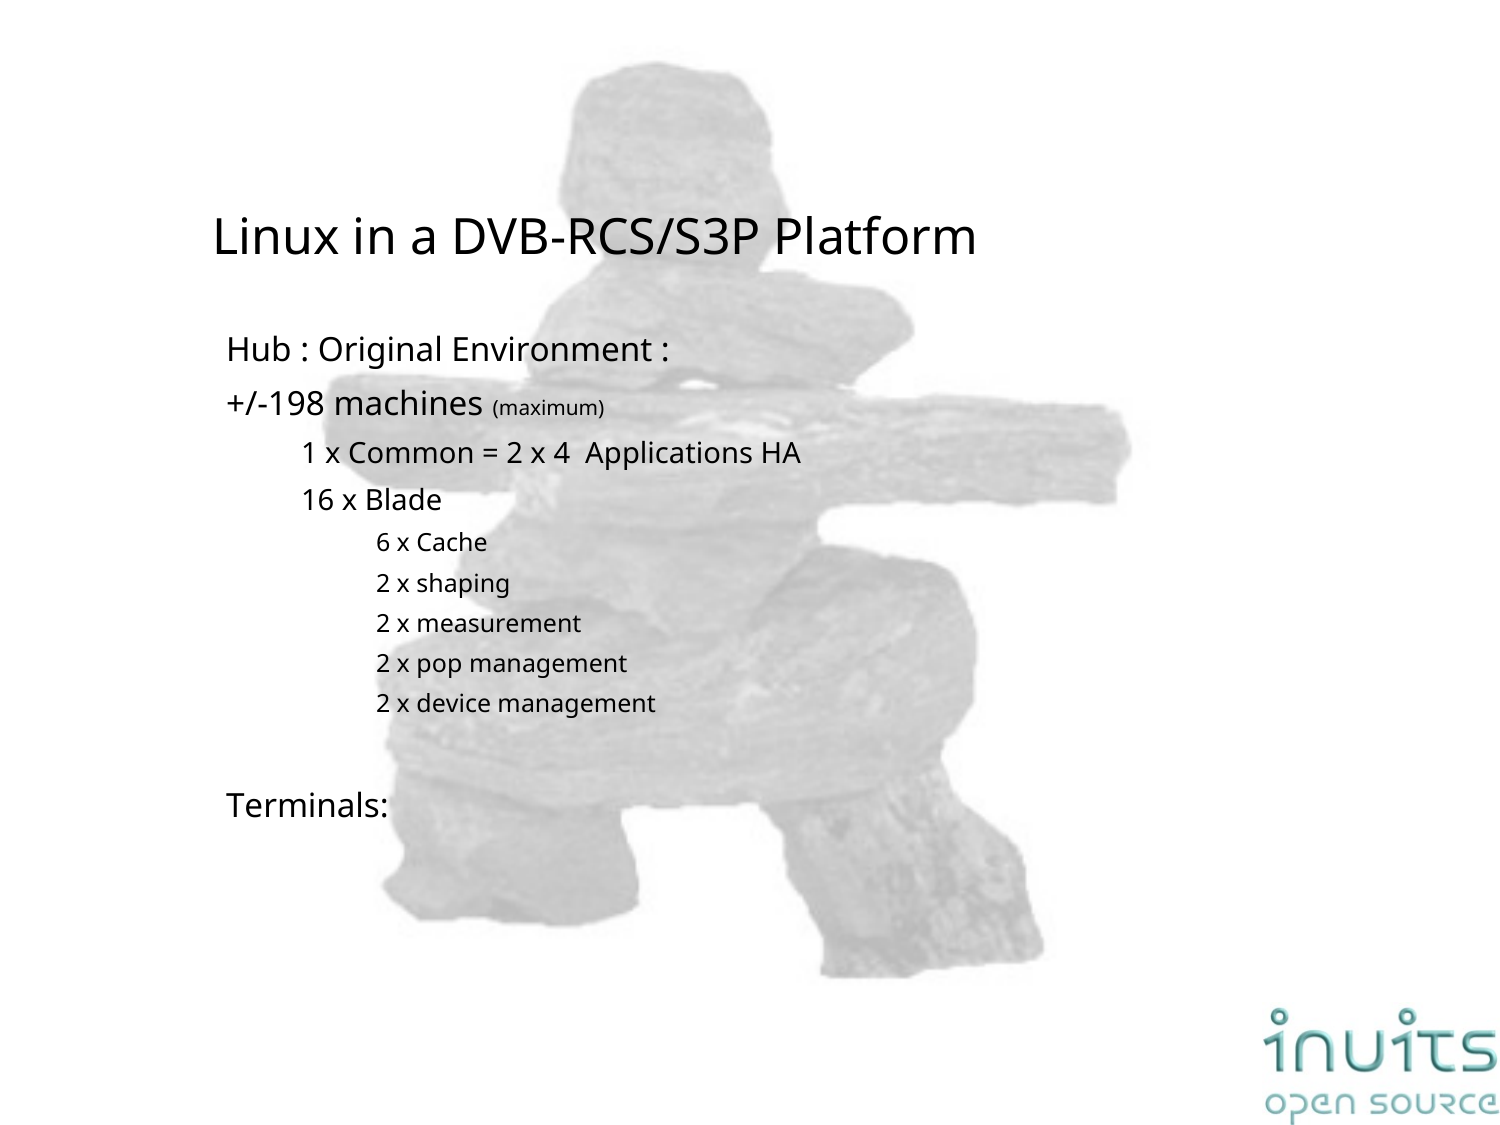

Linux in a DVB-RCS/S3P Platform
# Hub : Original Environment :
+/-198 machines (maximum)
1 x Common = 2 x 4 Applications HA
16 x Blade
6 x Cache
2 x shaping
2 x measurement
2 x pop management
2 x device management
Terminals: